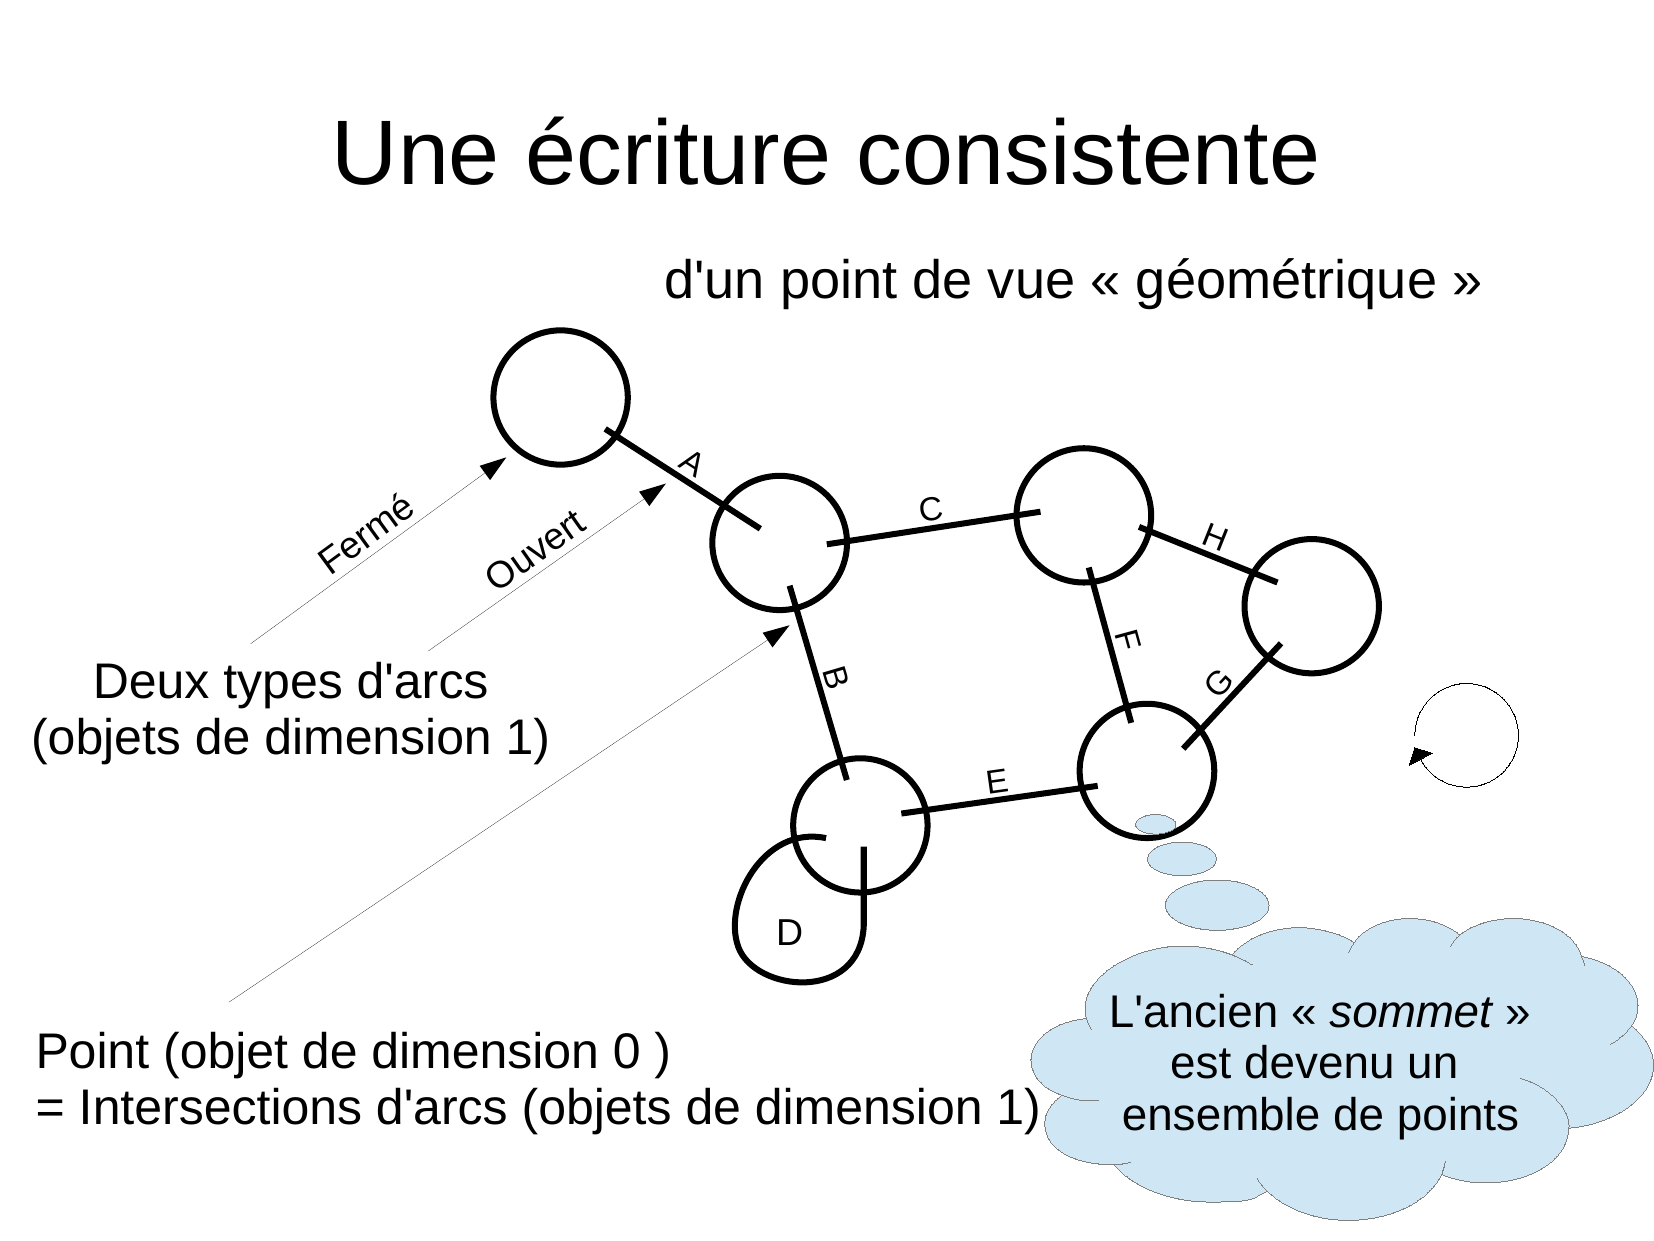

# Une écriture consistente
d'un point de vue « géométrique »
A
Fermé
Ouvert
C
H
F
B
G
Deux types d'arcs (objets de dimension 1)
E
D
 L'ancien « sommet »
est devenu un
ensemble de points
Point (objet de dimension 0 )
= Intersections d'arcs (objets de dimension 1)